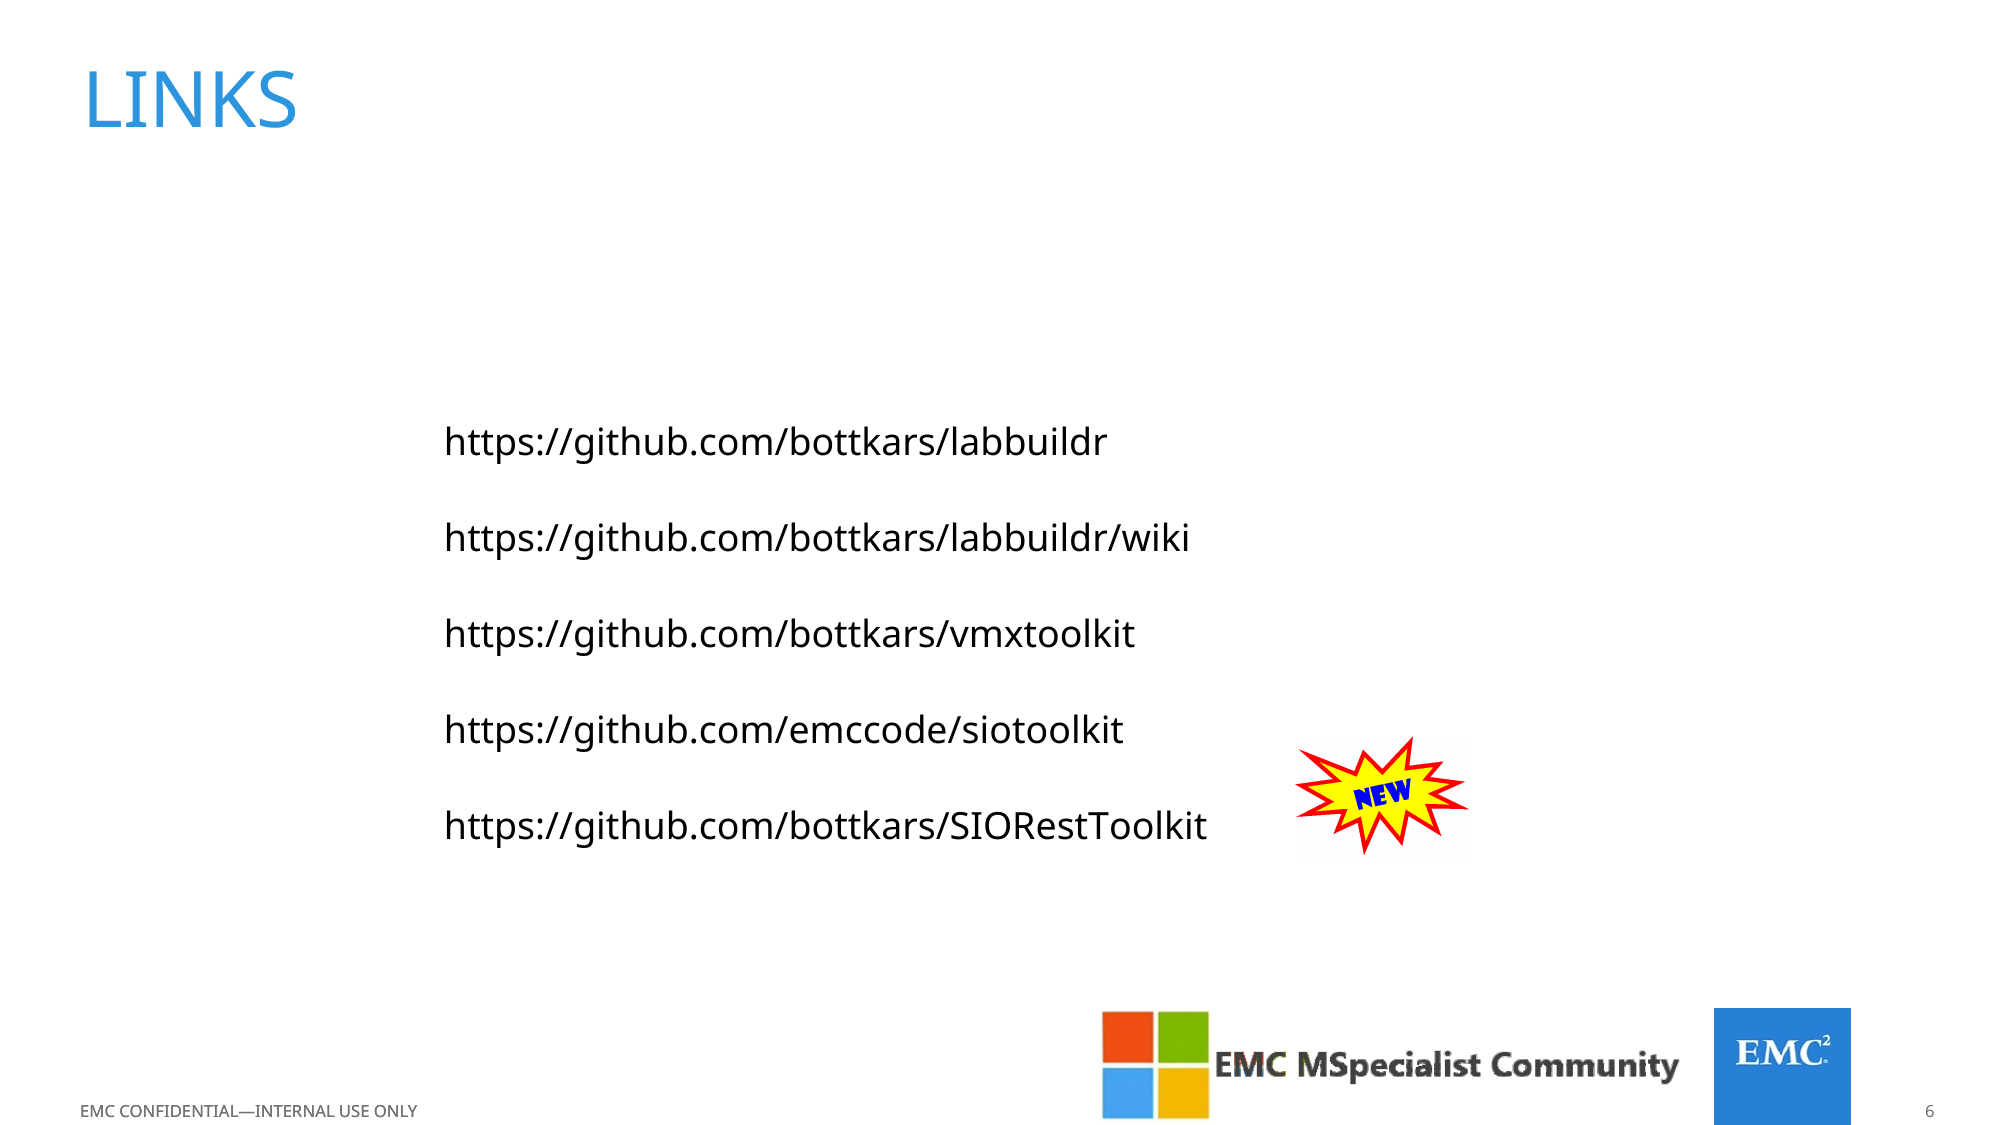

# links
https://github.com/bottkars/labbuildr
https://github.com/bottkars/labbuildr/wiki
https://github.com/bottkars/vmxtoolkit
https://github.com/emccode/siotoolkit
https://github.com/bottkars/SIORestToolkit